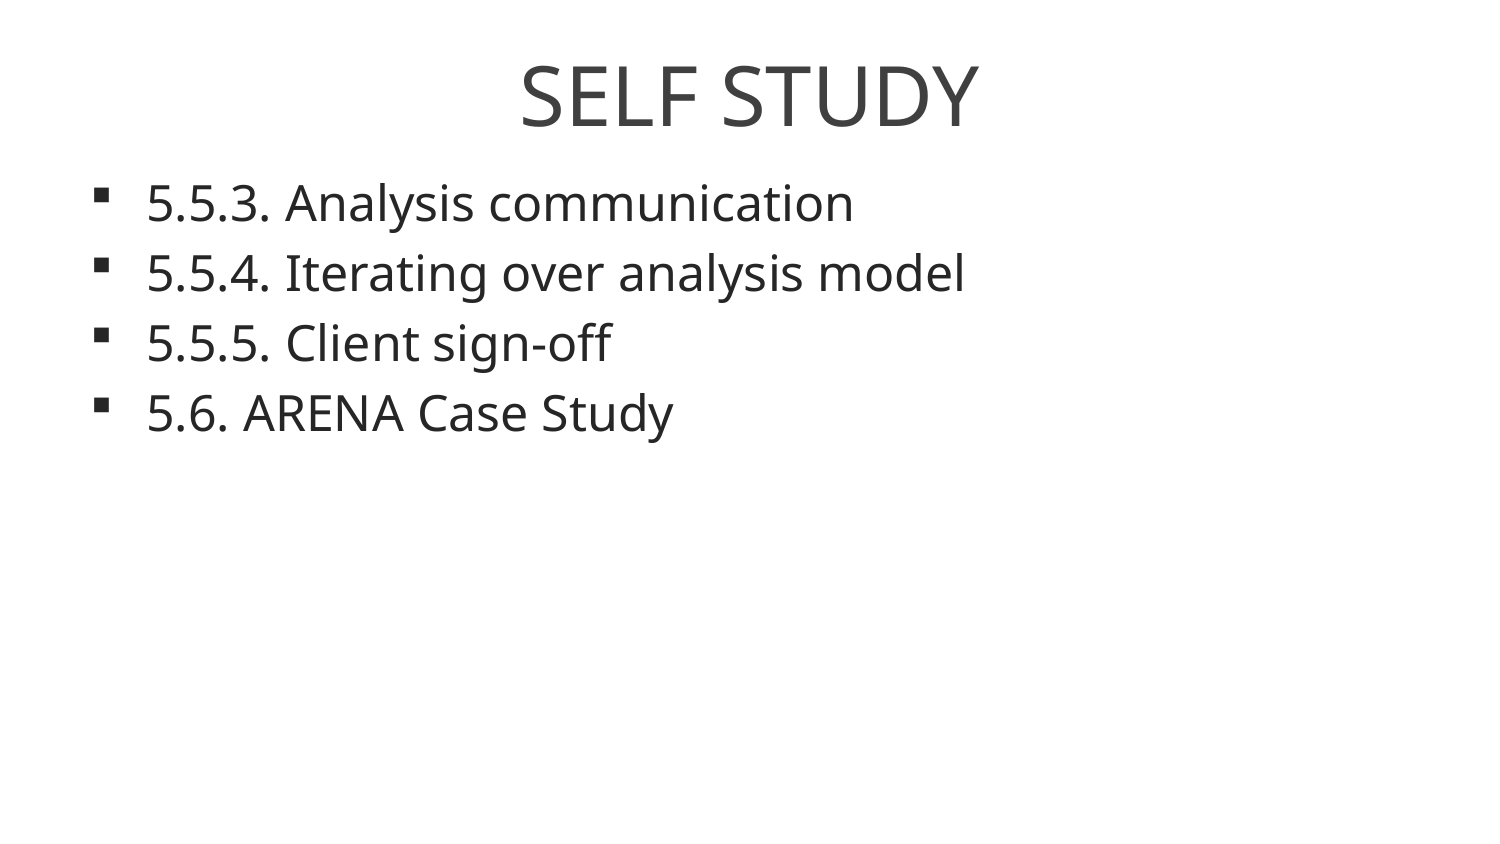

# Self study
5.5.3. Analysis communication
5.5.4. Iterating over analysis model
5.5.5. Client sign-off
5.6. ARENA Case Study